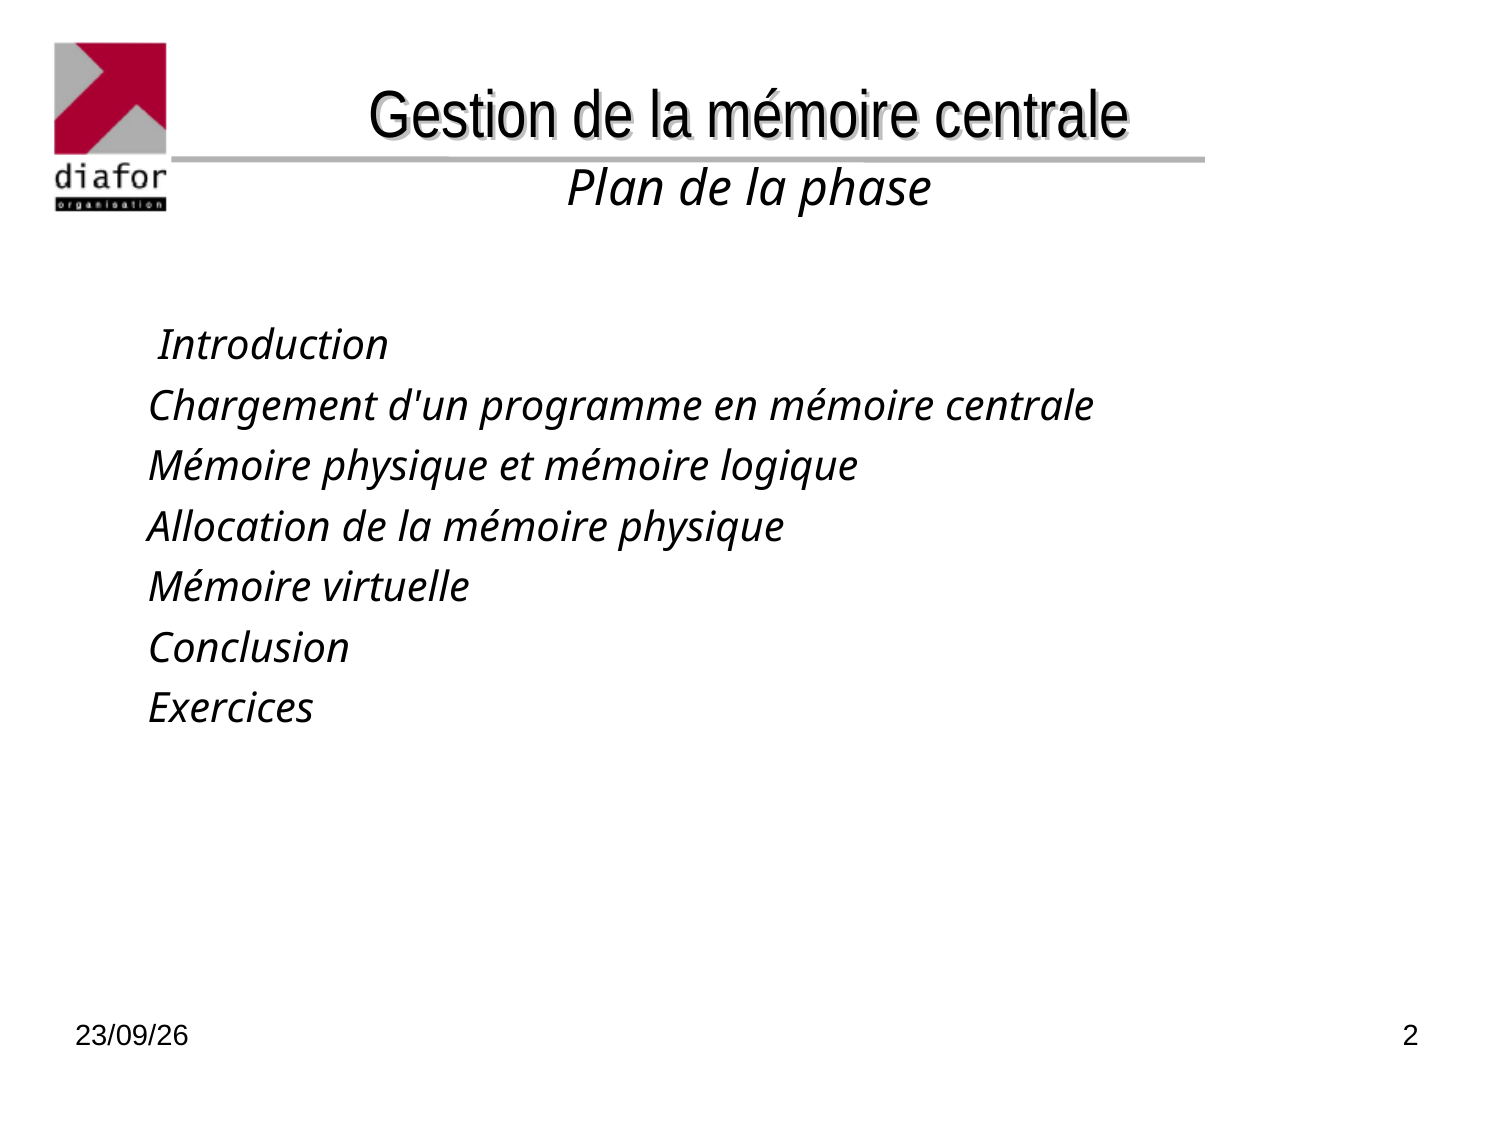

# Gestion de la mémoire centrale Plan de la phase
 Introduction
Chargement d'un programme en mémoire centrale
Mémoire physique et mémoire logique
Allocation de la mémoire physique
Mémoire virtuelle
Conclusion
Exercices
2